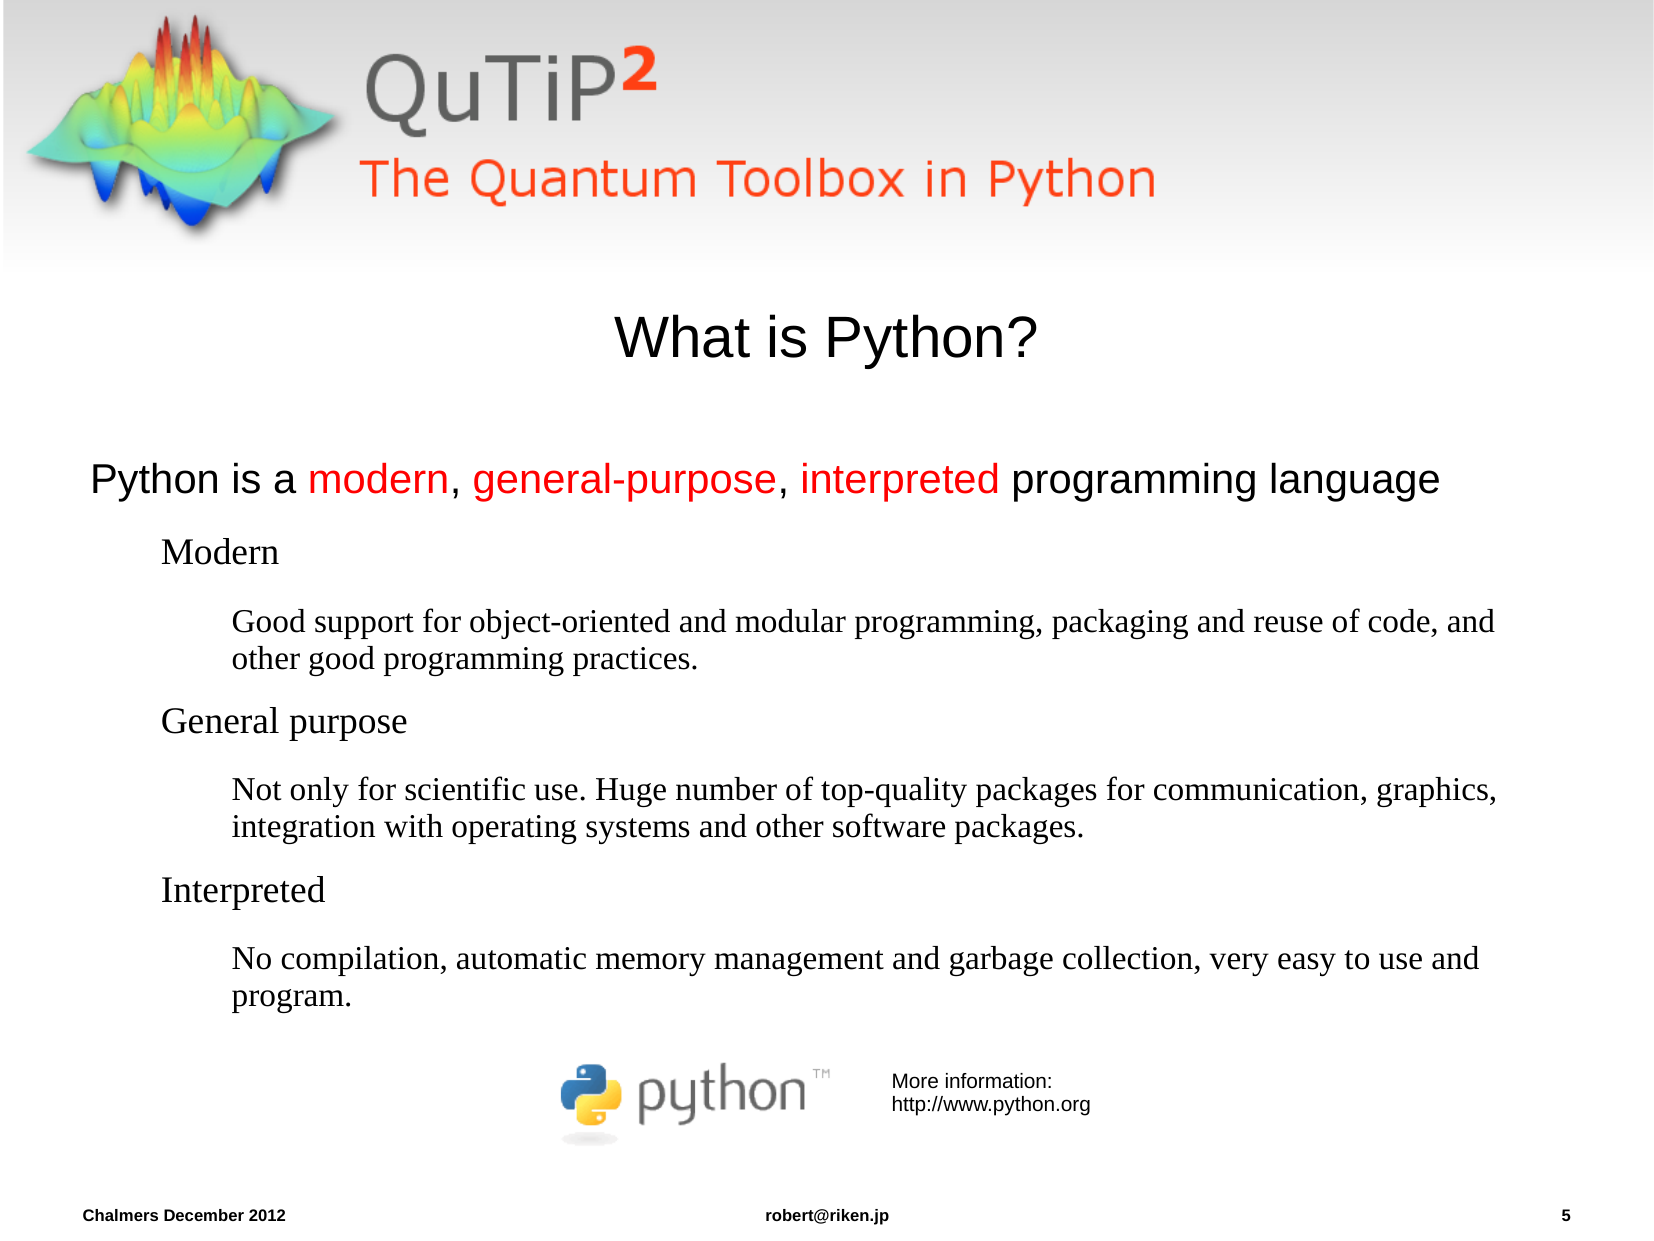

# What is Python?
Python is a modern, general-purpose, interpreted programming language
Modern
Good support for object-oriented and modular programming, packaging and reuse of code, and other good programming practices.
General purpose
Not only for scientific use. Huge number of top-quality packages for communication, graphics, integration with operating systems and other software packages.
Interpreted
No compilation, automatic memory management and garbage collection, very easy to use and program.
More information:
http://www.python.org
5